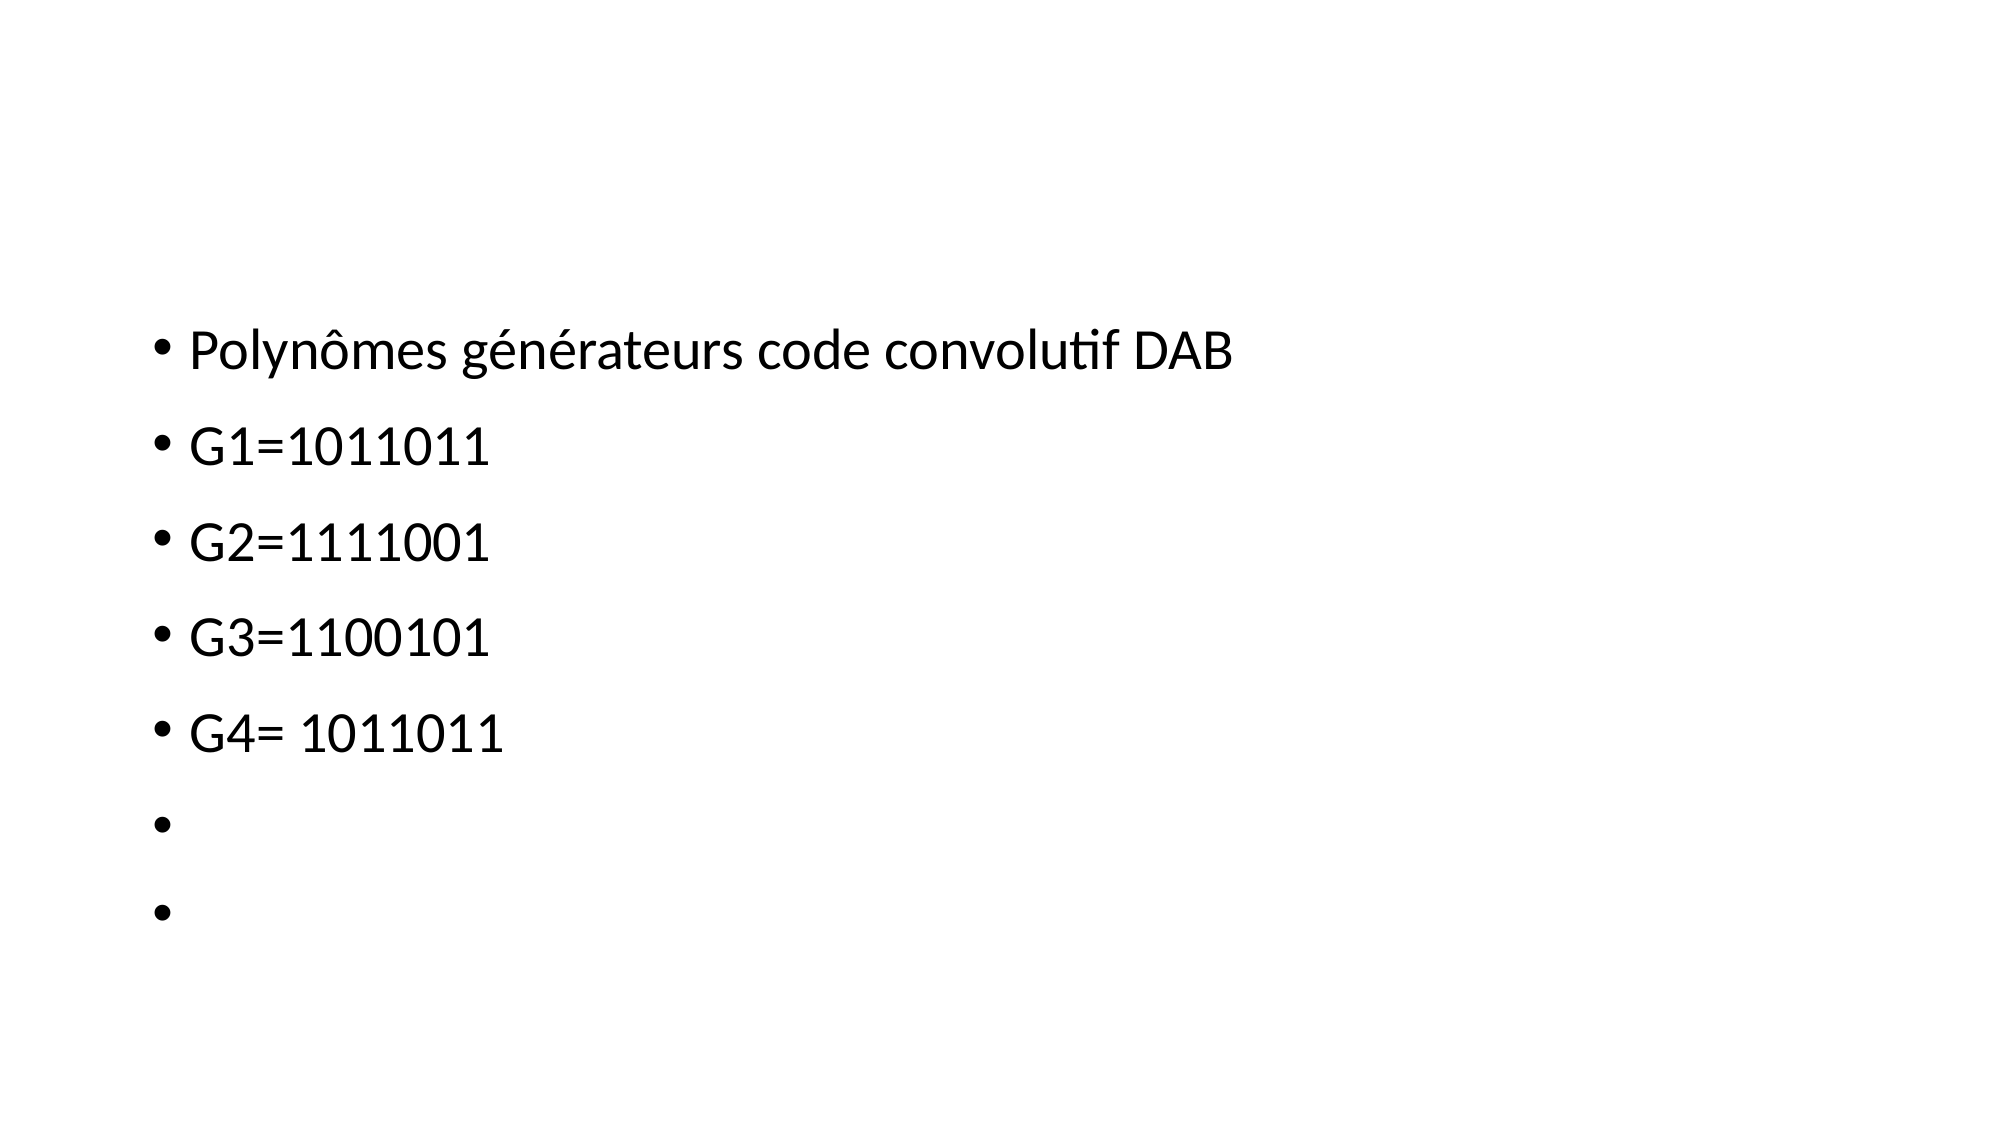

#
Polynômes générateurs code convolutif DAB
G1=1011011
G2=1111001
G3=1100101
G4= 1011011